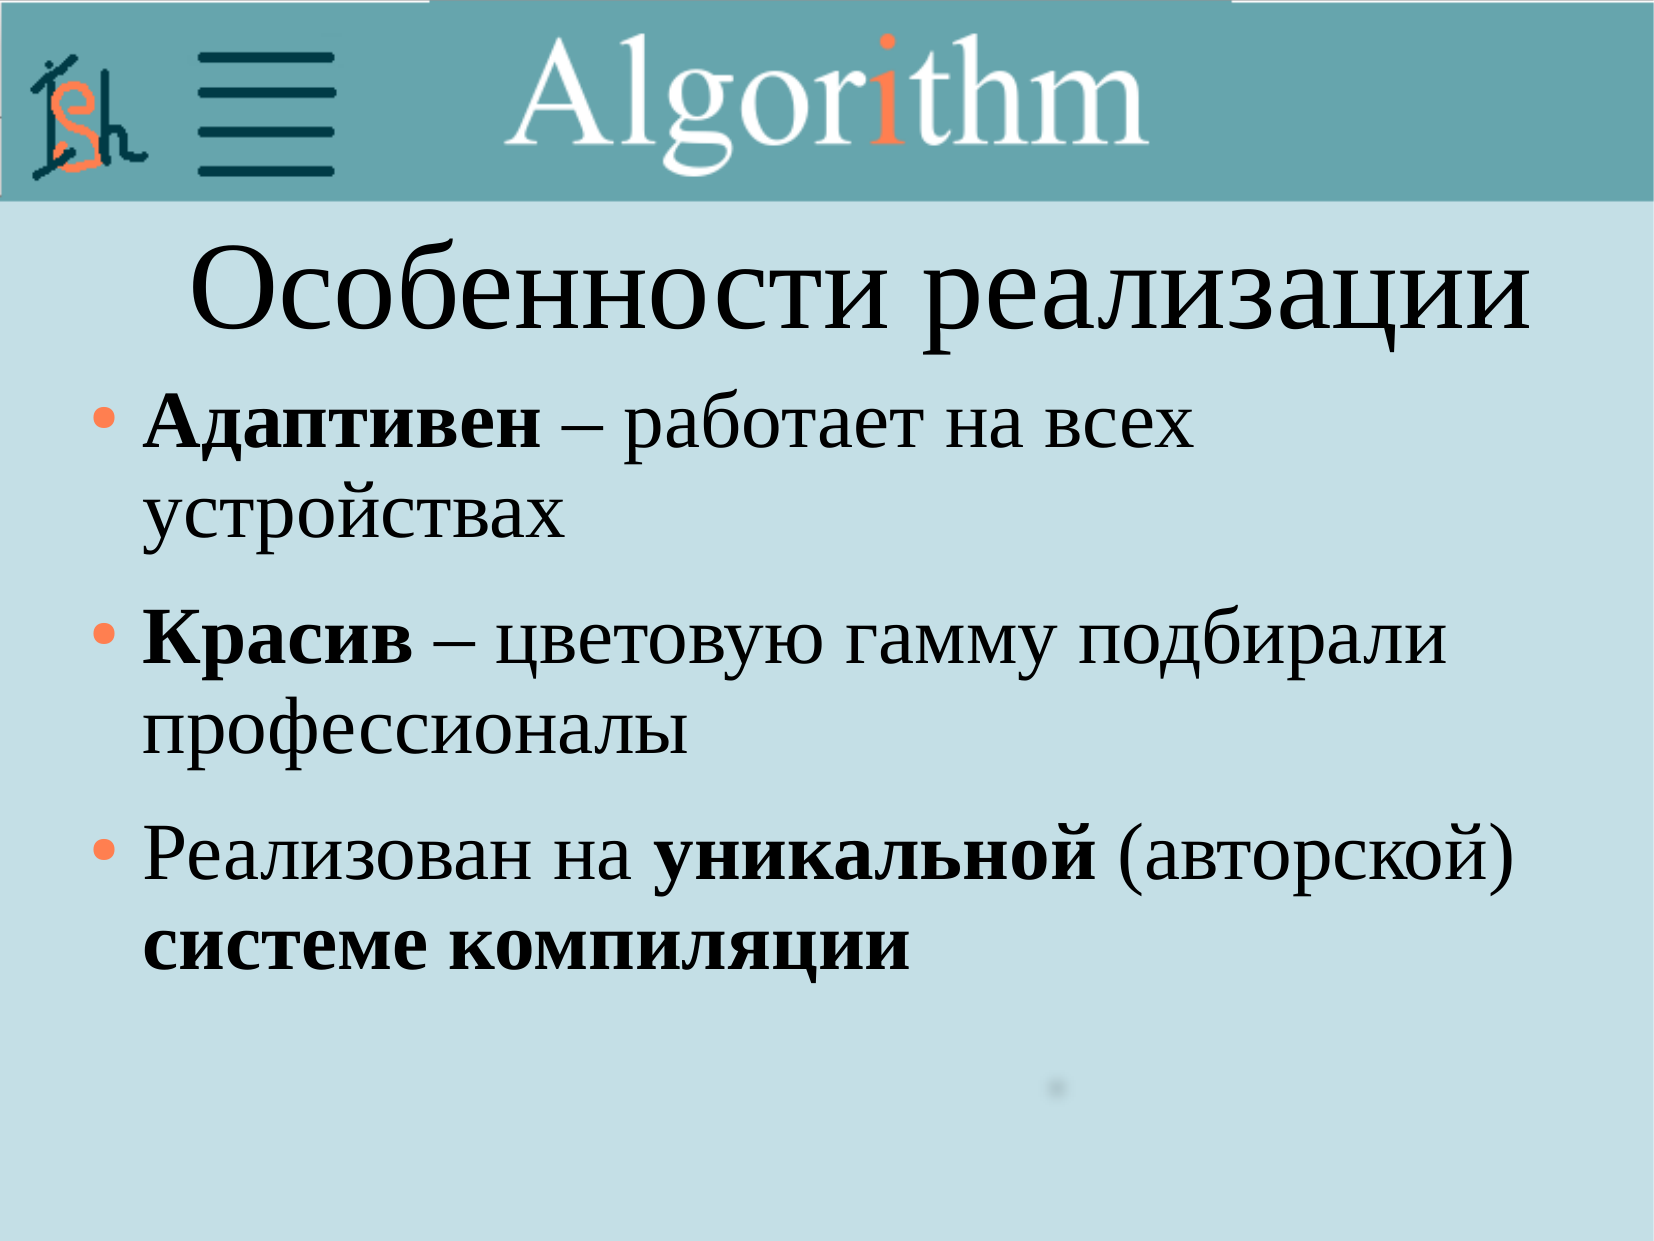

# Особенности реализации
Адаптивен – работает на всех устройствах
Красив – цветовую гамму подбирали профессионалы
Реализован на уникальной (авторской) системе компиляции